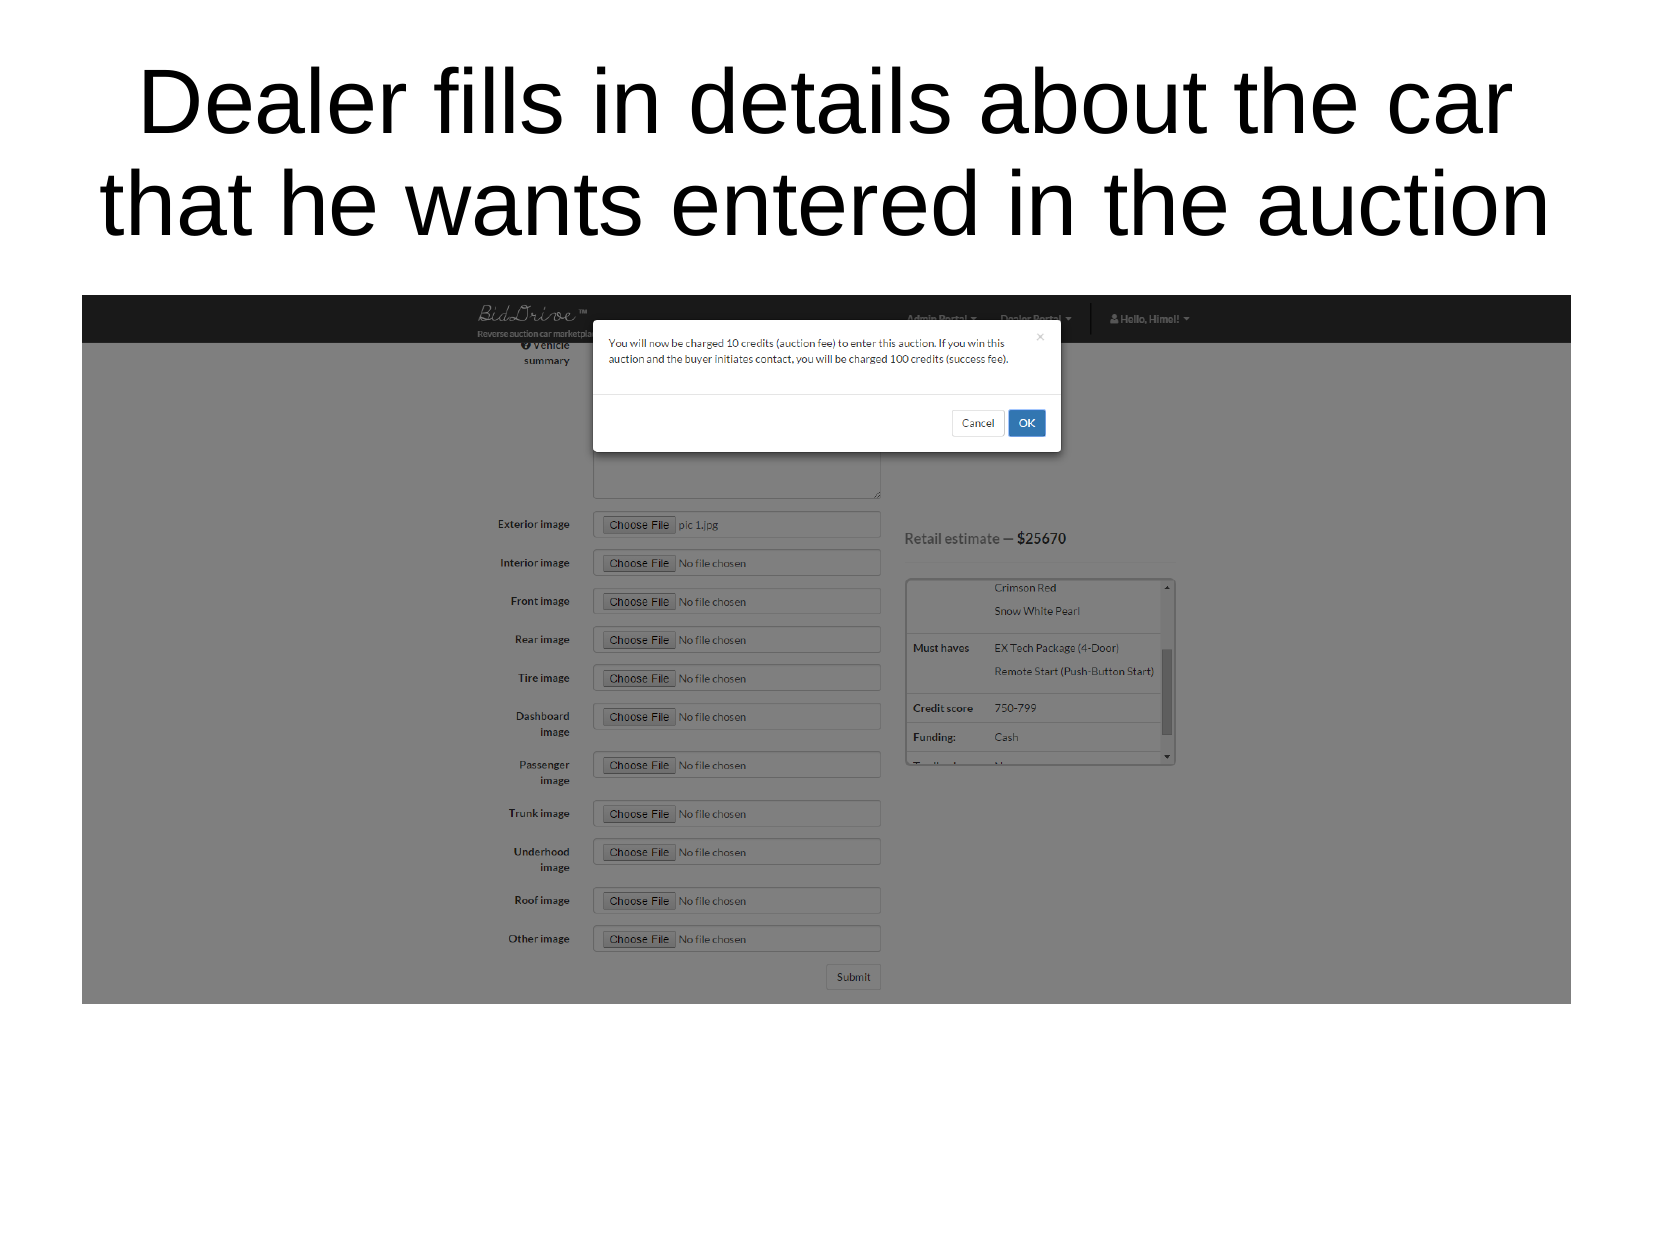

# Dealer fills in details about the car that he wants entered in the auction